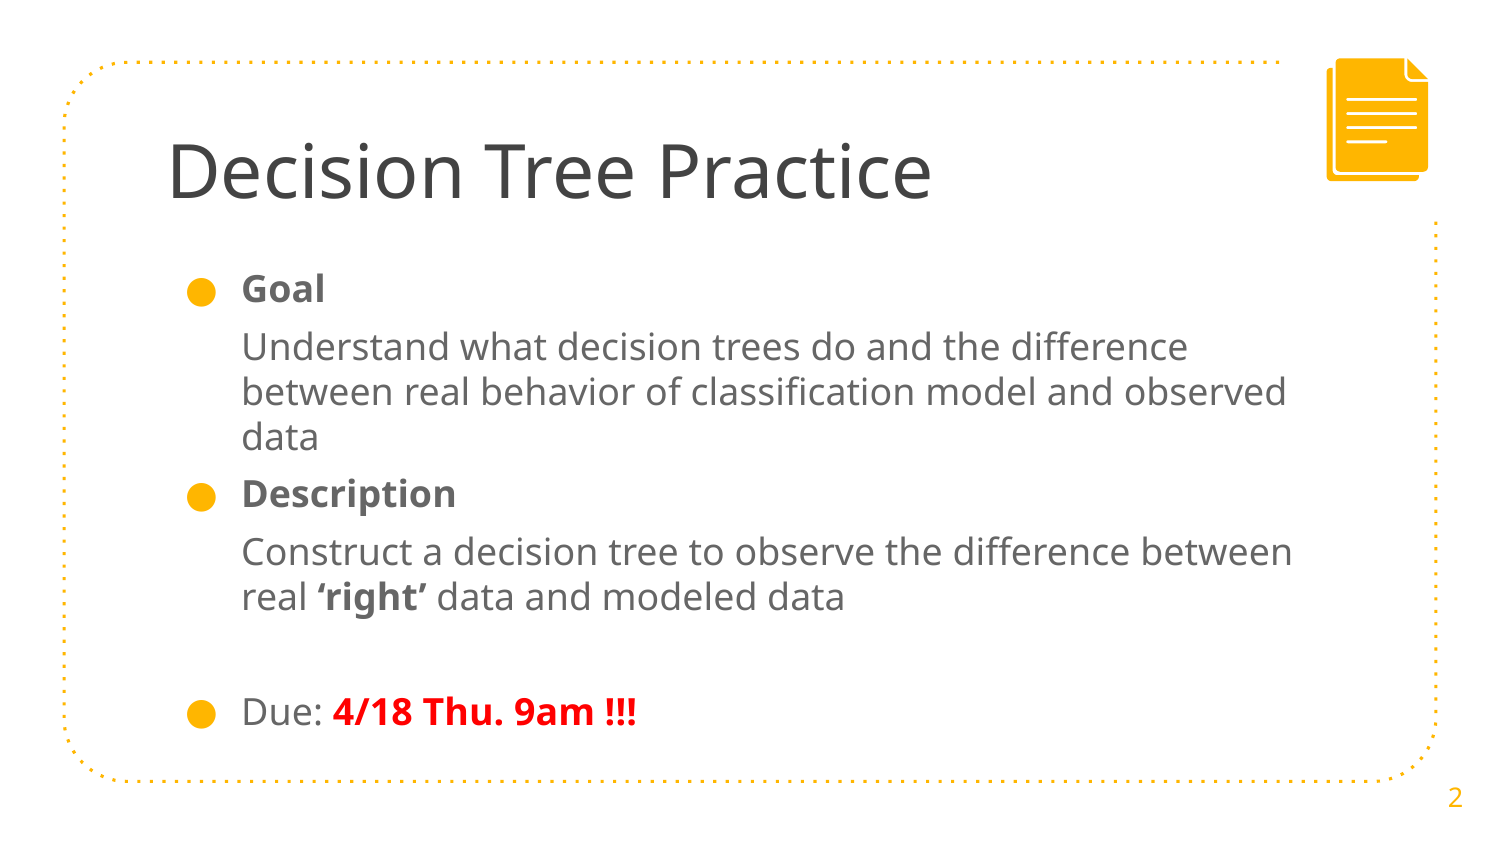

# Decision Tree Practice
Goal
Understand what decision trees do and the difference between real behavior of classification model and observed data
Description
Construct a decision tree to observe the difference between real ‘right’ data and modeled data
Due: 4/18 Thu. 9am !!!